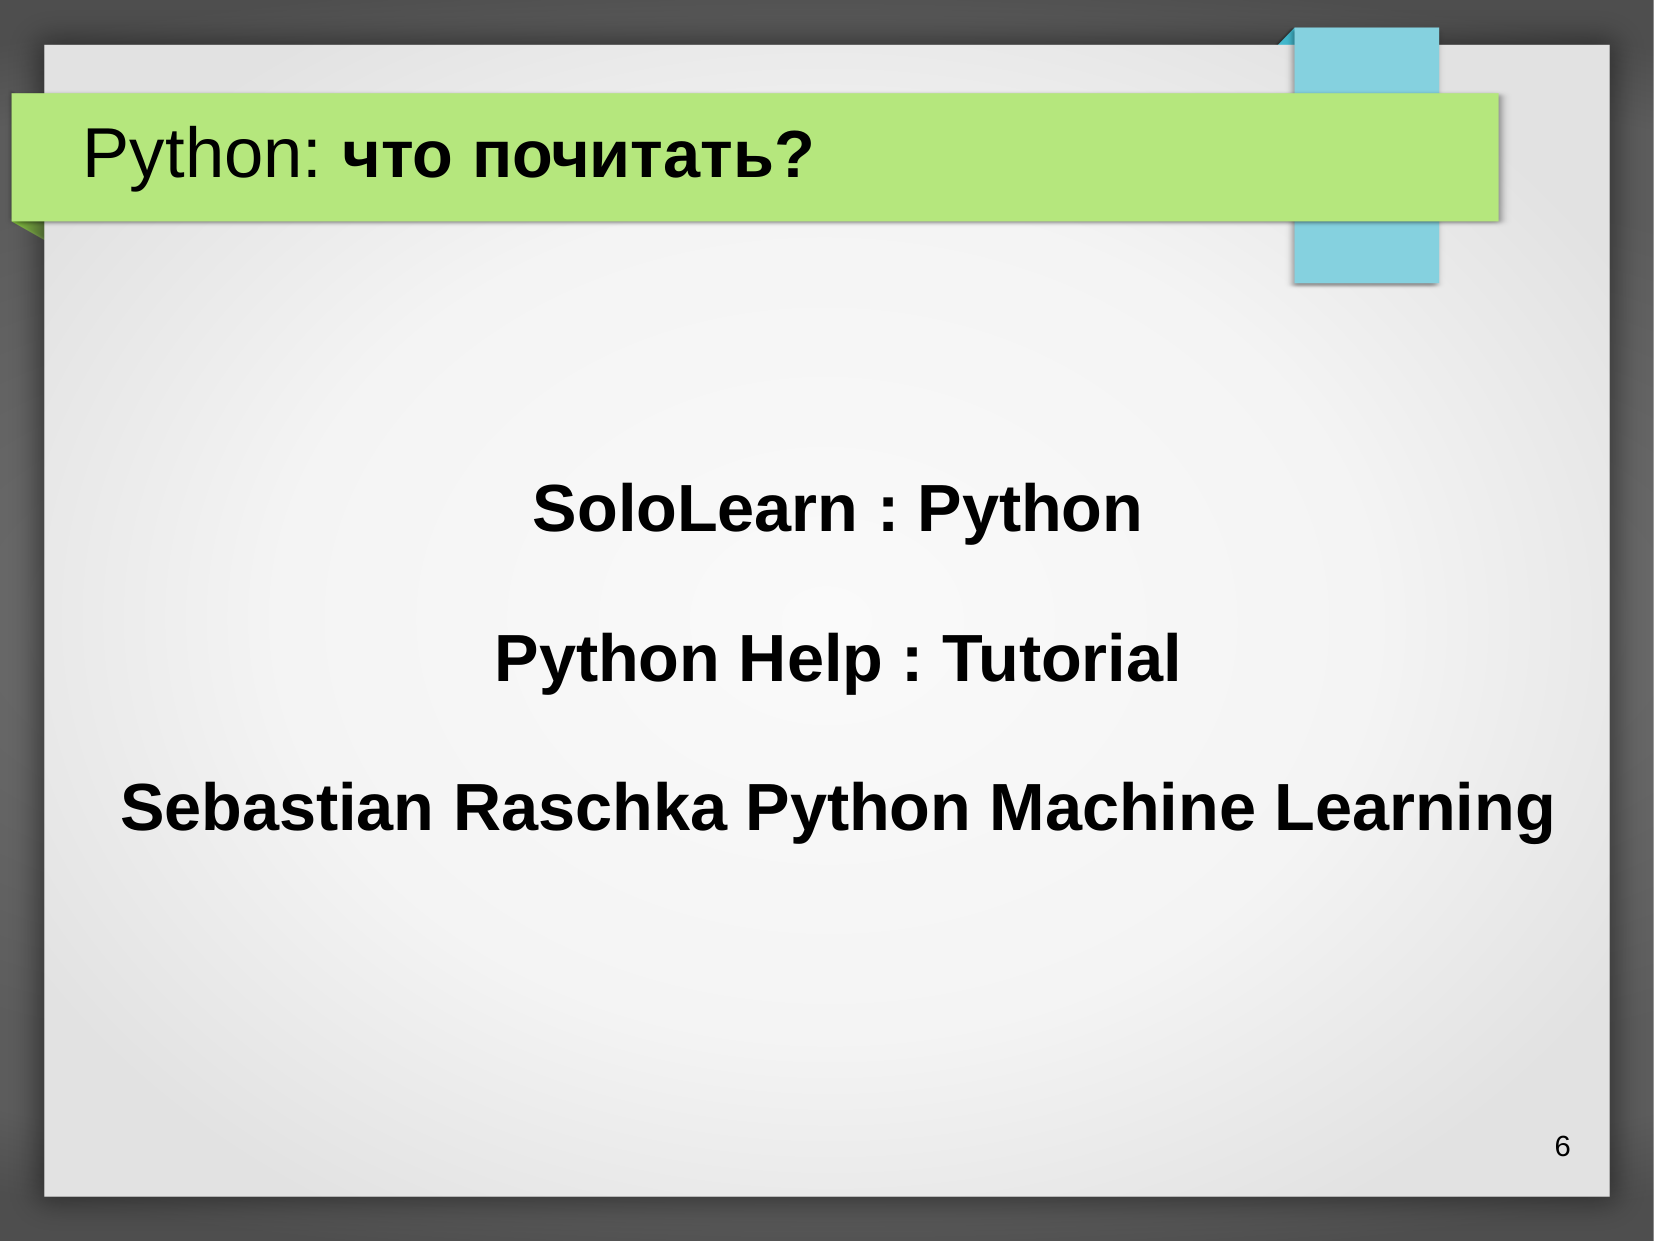

# Python: что почитать?
SoloLearn : Python
Python Help : Tutorial
Sebastian Raschka Python Machine Learning
6